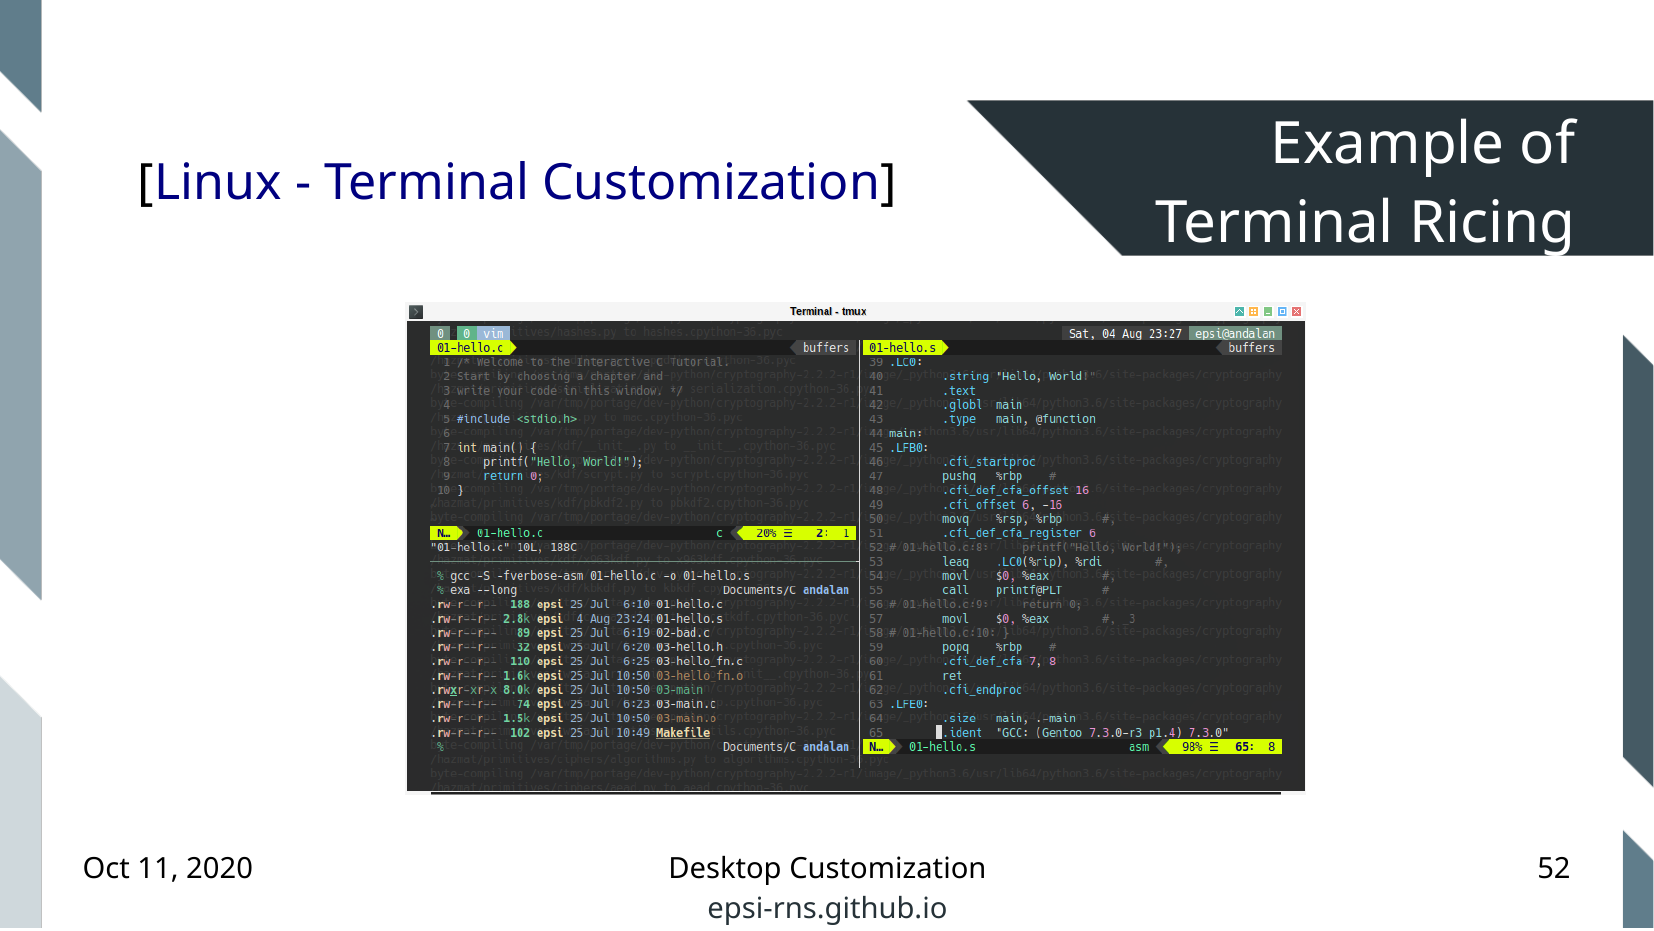

[Linux - Terminal Customization]
# Example of Terminal Ricing
Oct 11, 2020
Desktop Customization
52